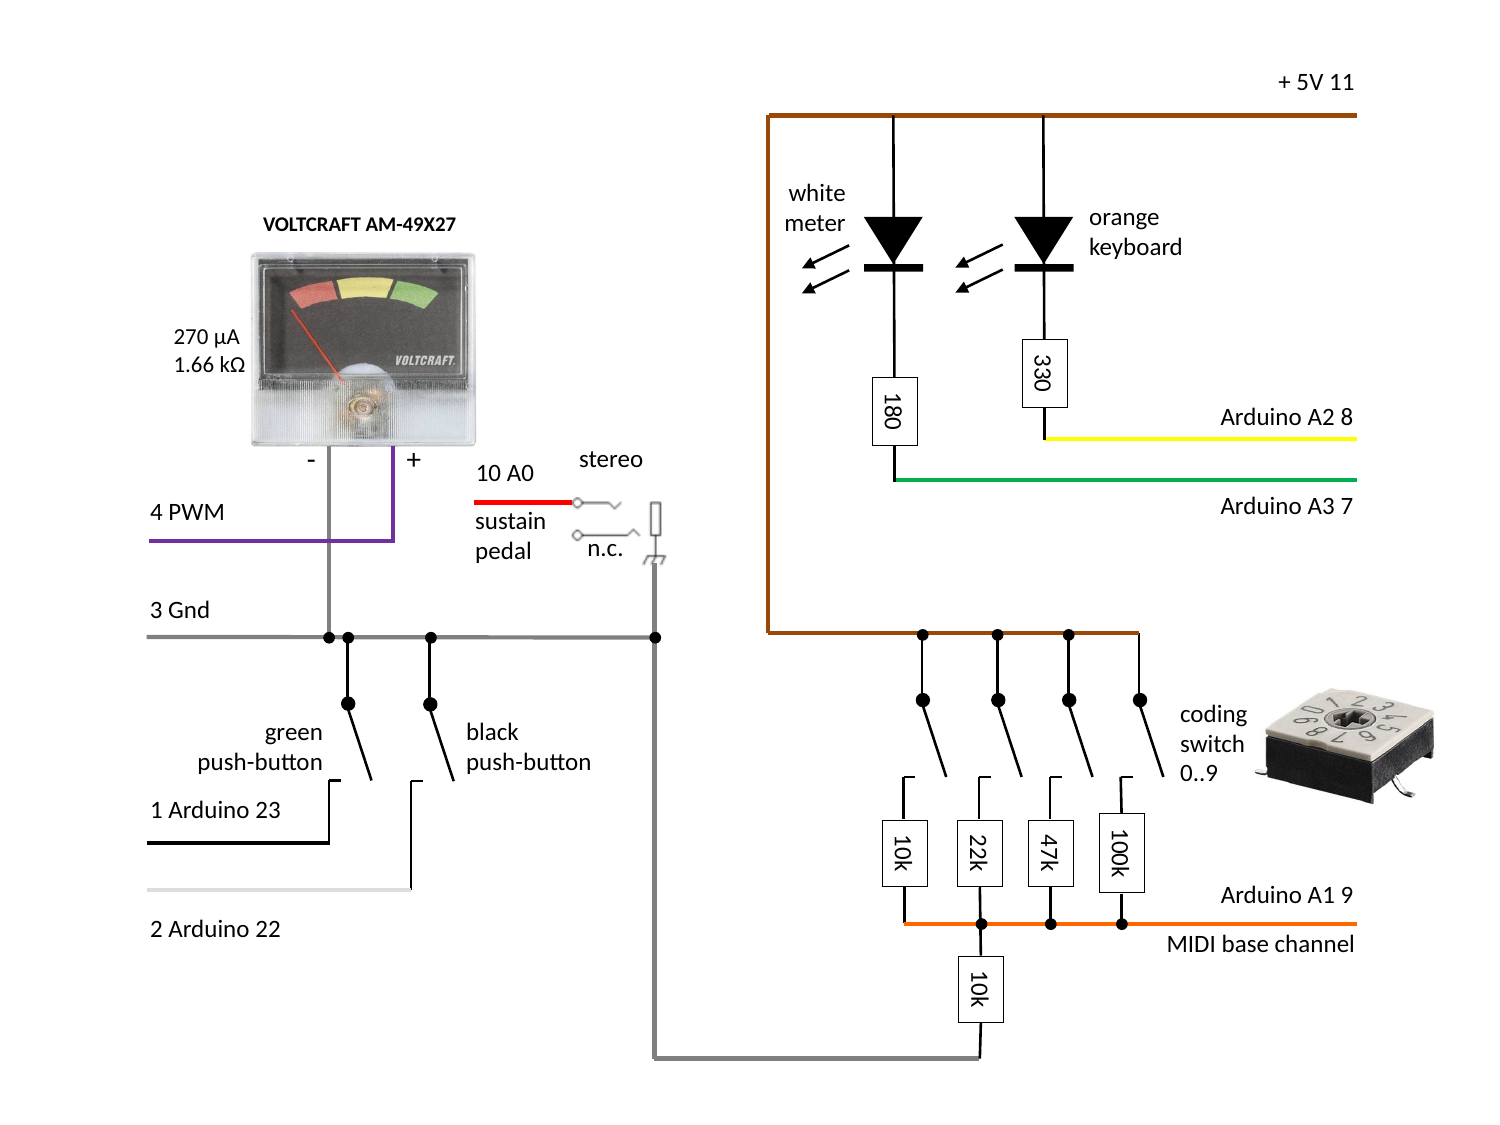

+ 5V 11
white
meter
orange
keyboard
VOLTCRAFT AM-49X27
270 μA
1.66 kΩ
330
180
Arduino A2 8
Arduino A3 7
- +
stereo
10 A0
4 PWM
sustain
pedal
n.c.
3 Gnd
10k
22k
47k
100k
coding
switch
0..9
green
push-button
black
push-button
1 Arduino 23
2 Arduino 22
Arduino A1 9
MIDI base channel
10k